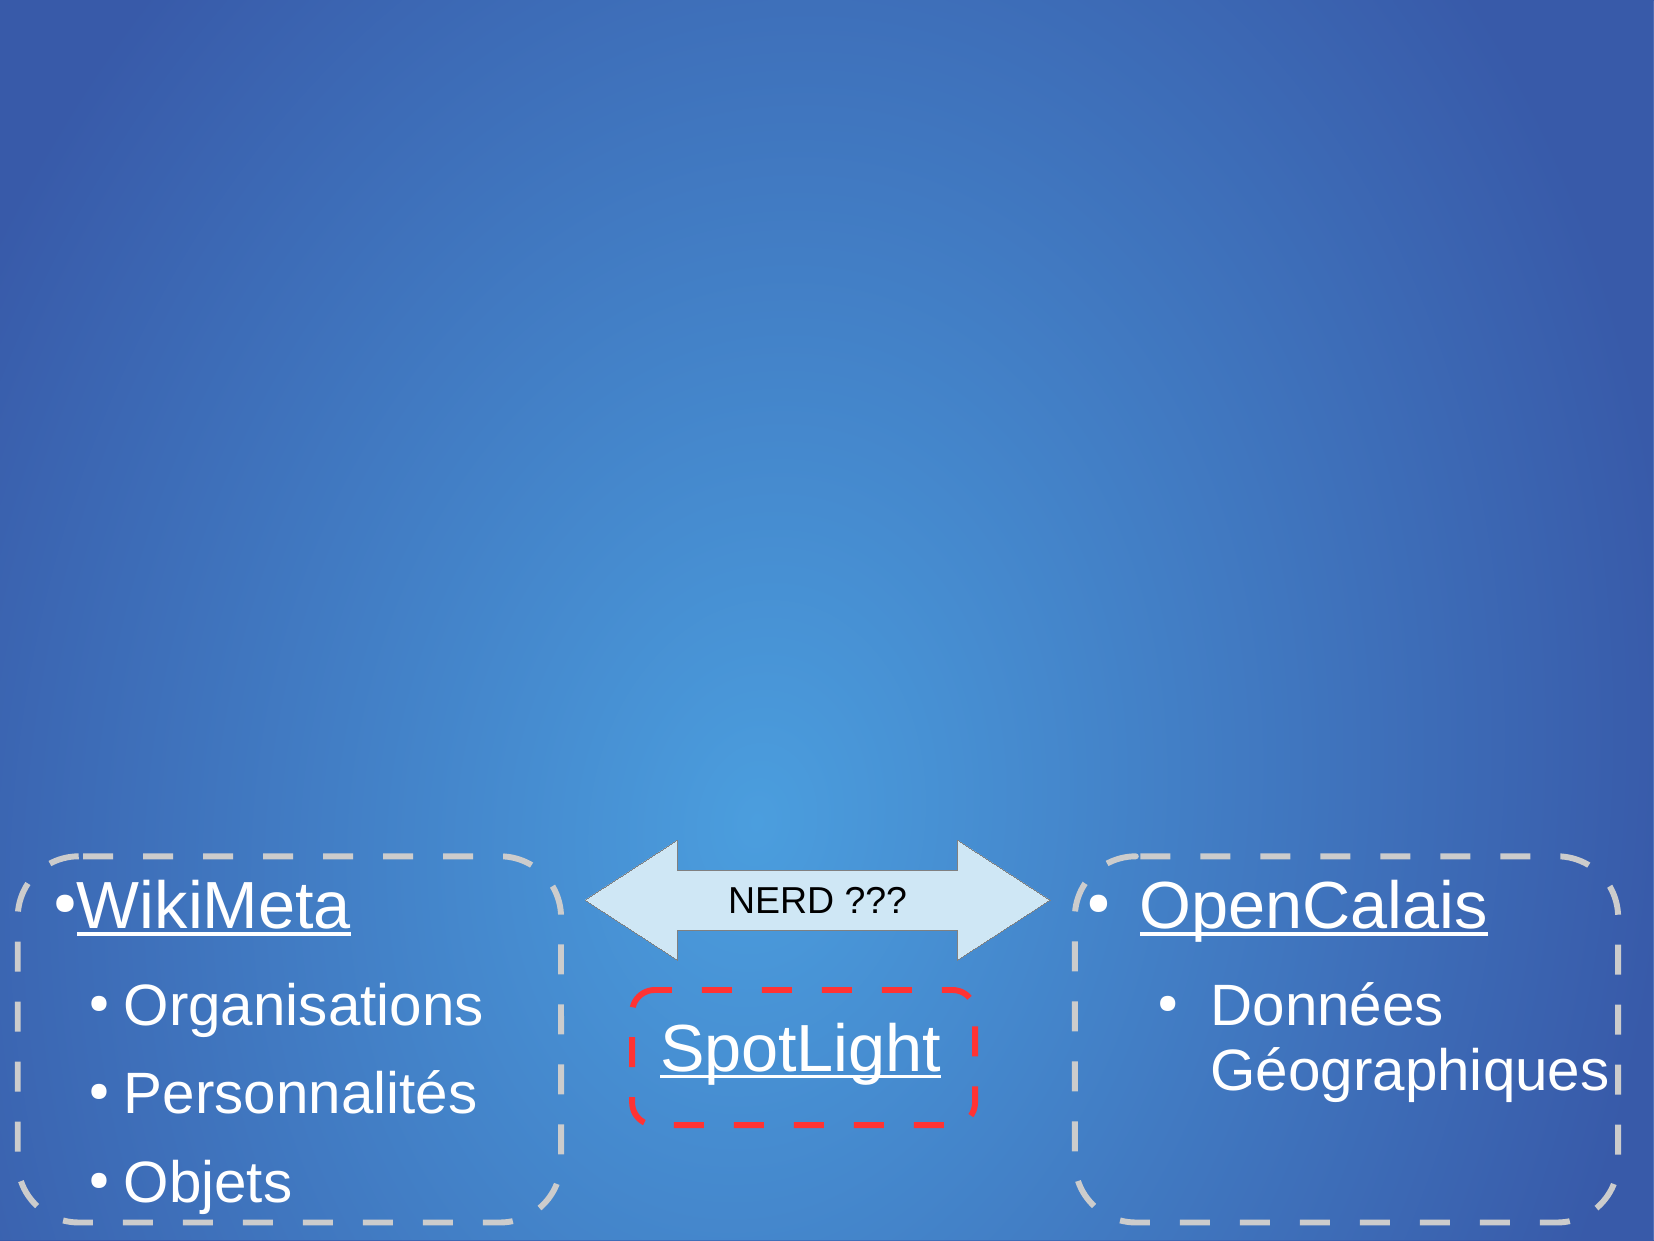

NERD ???
# WikiMeta
Organisations
Personnalités
Objets
OpenCalais
Données Géographiques
SpotLight